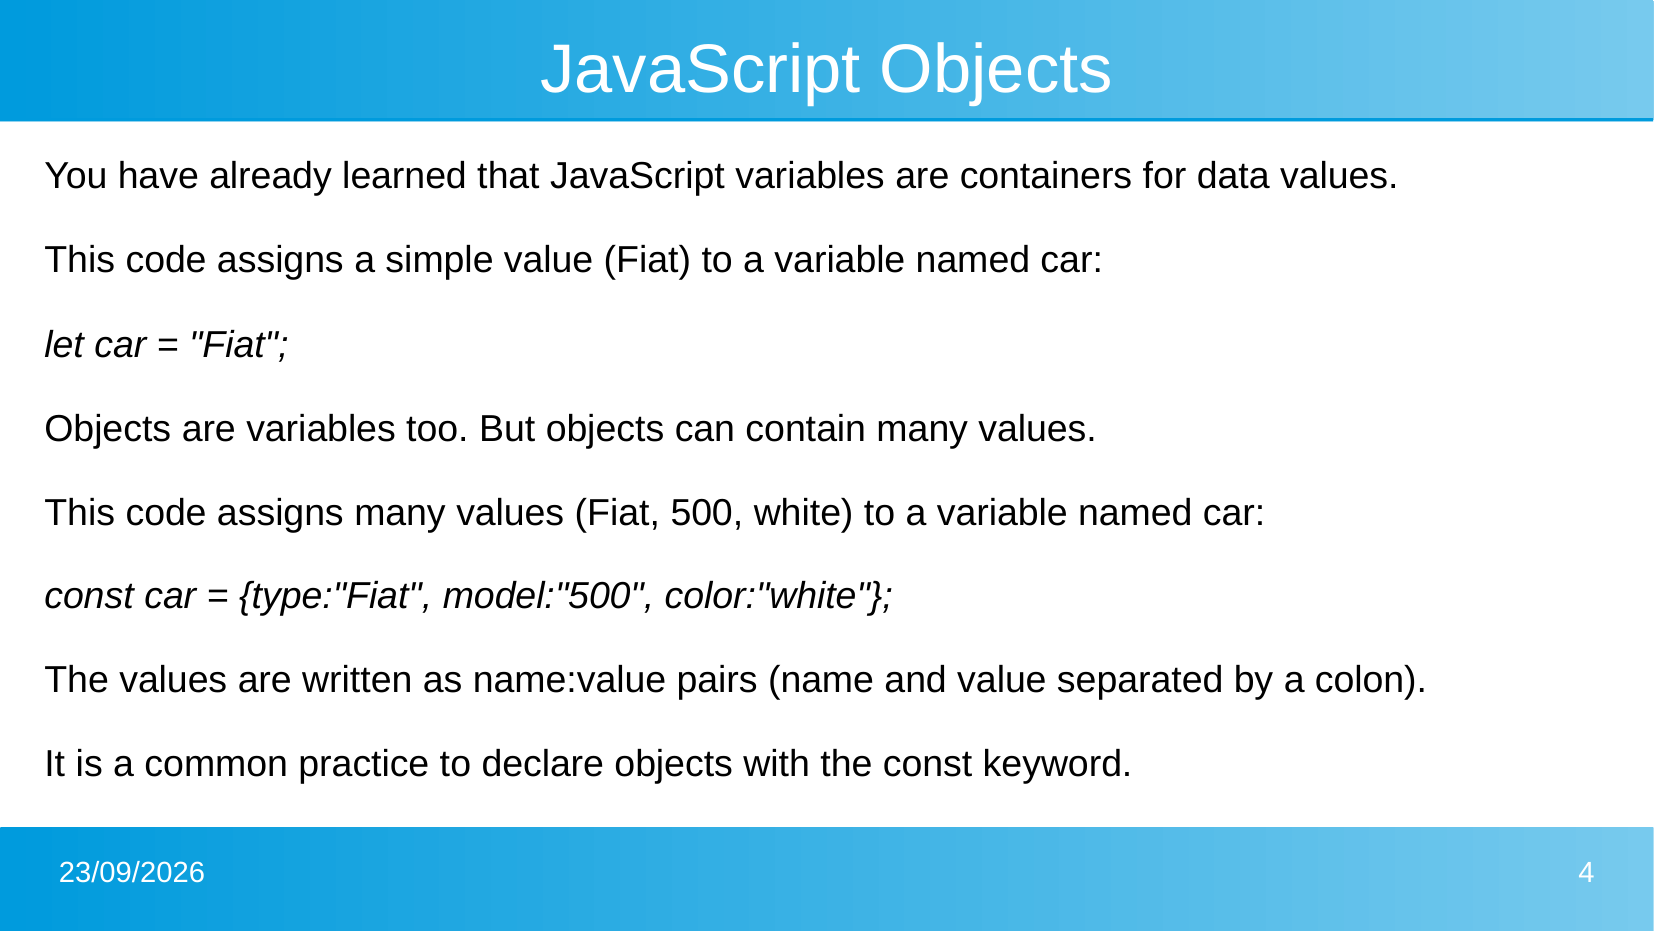

# JavaScript Objects
You have already learned that JavaScript variables are containers for data values.
This code assigns a simple value (Fiat) to a variable named car:
let car = "Fiat";
Objects are variables too. But objects can contain many values.
This code assigns many values (Fiat, 500, white) to a variable named car:
const car = {type:"Fiat", model:"500", color:"white"};
The values are written as name:value pairs (name and value separated by a colon).
It is a common practice to declare objects with the const keyword.
4